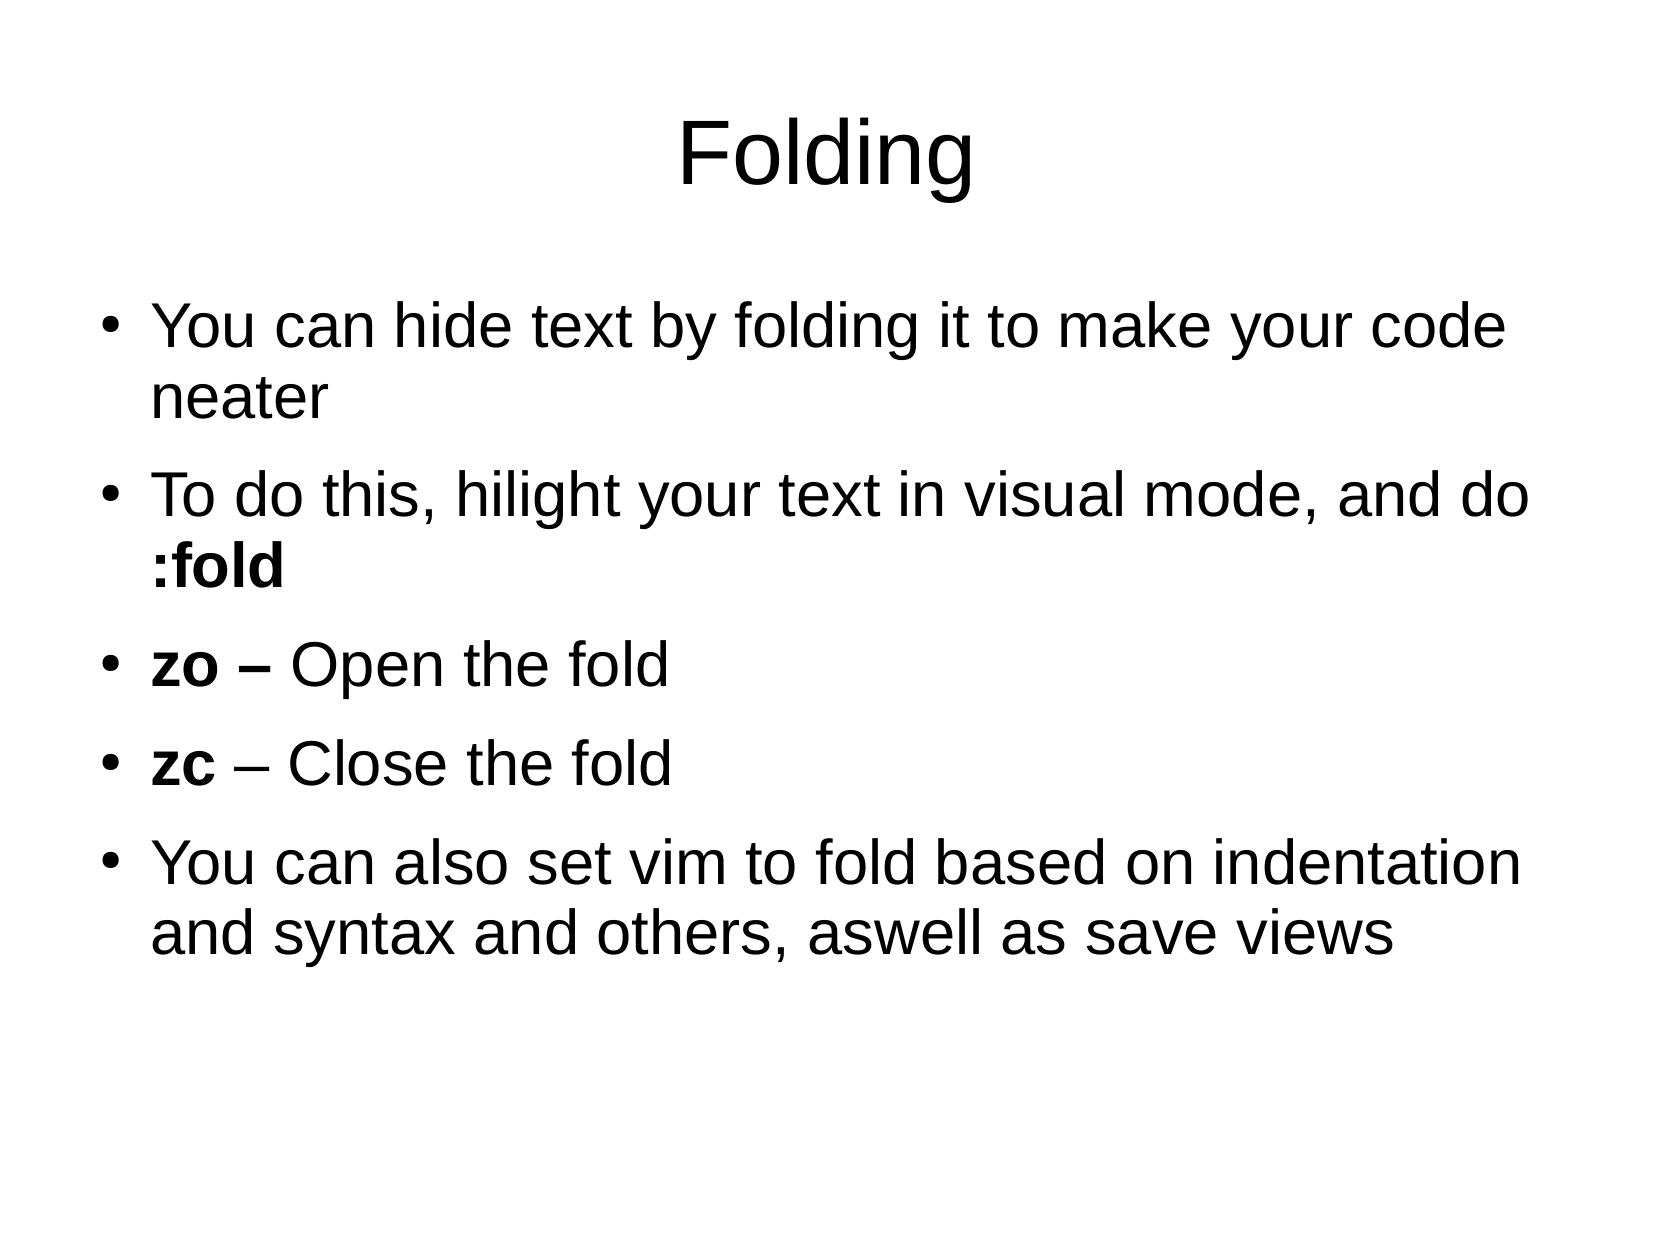

# Folding
You can hide text by folding it to make your code neater
To do this, hilight your text in visual mode, and do :fold
zo – Open the fold
zc – Close the fold
You can also set vim to fold based on indentation and syntax and others, aswell as save views